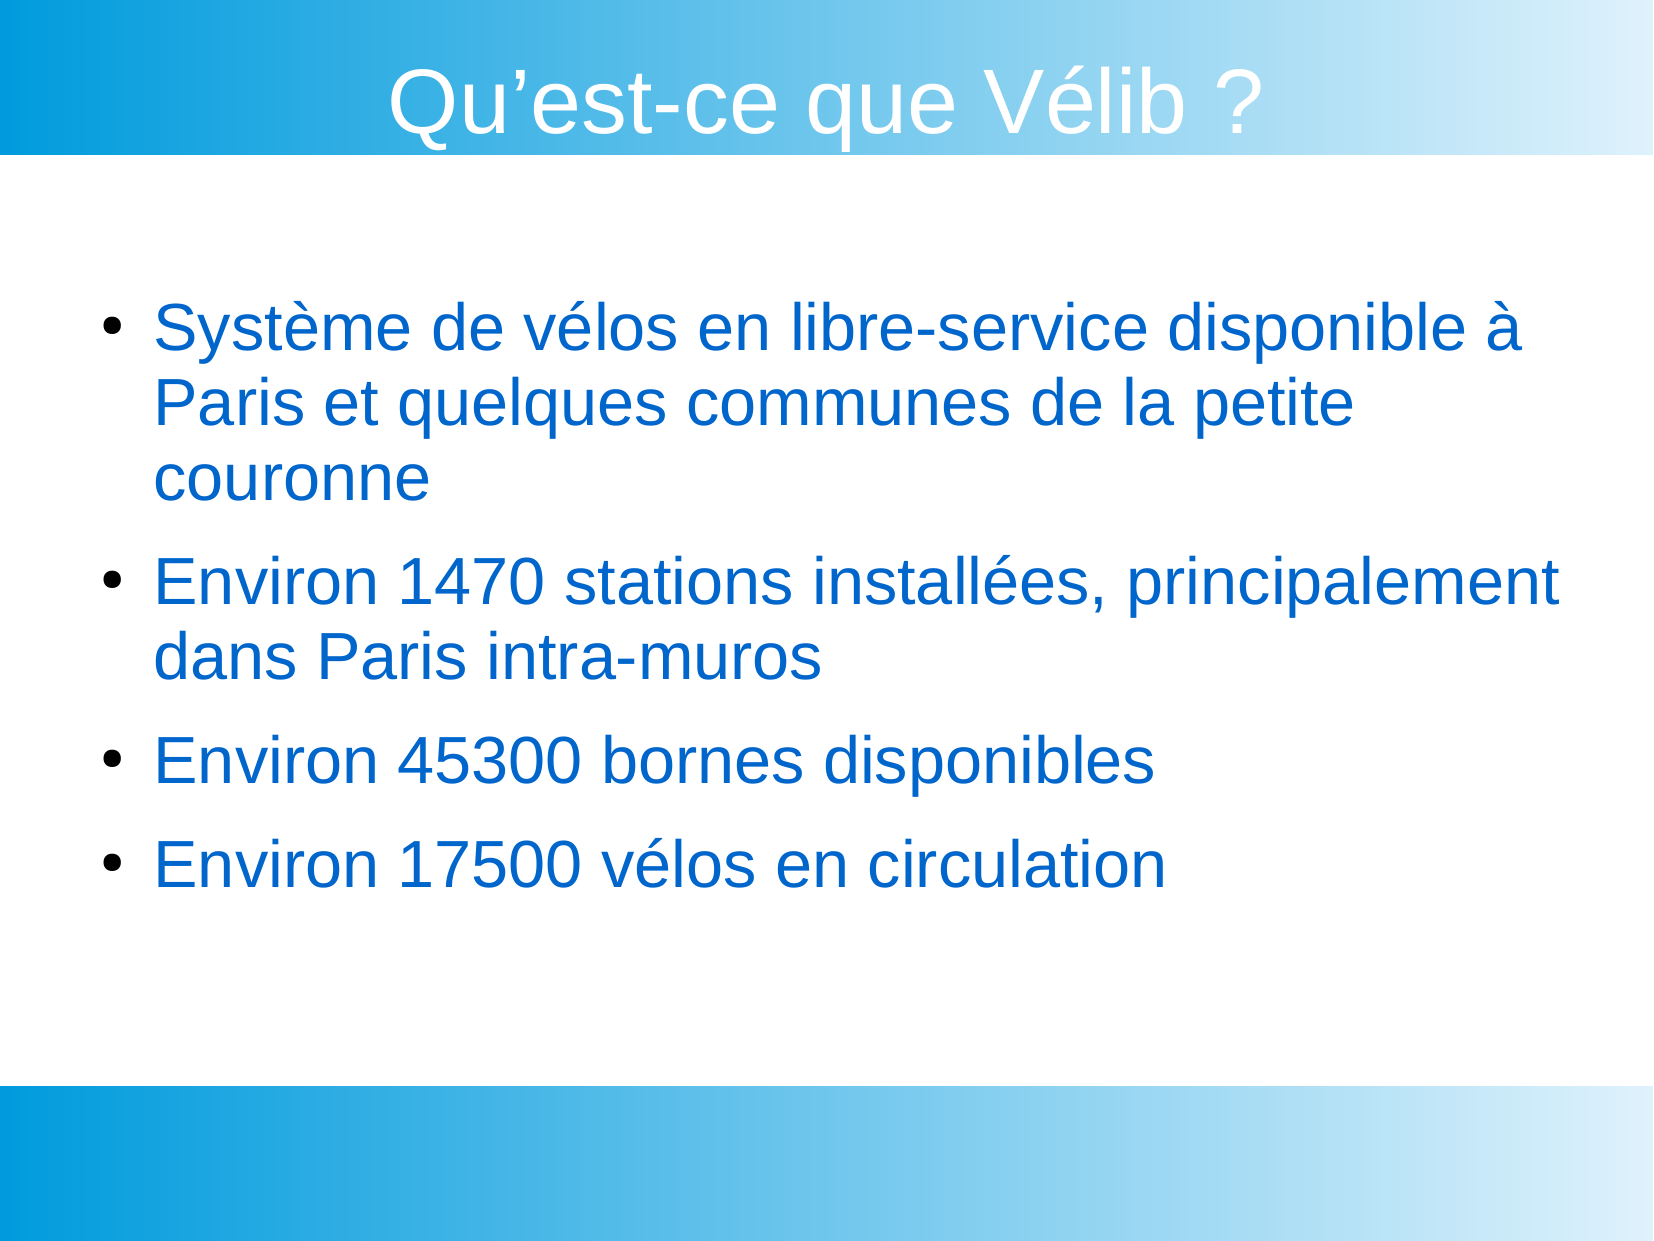

# Qu’est-ce que Vélib ?
Système de vélos en libre-service disponible à Paris et quelques communes de la petite couronne
Environ 1470 stations installées, principalement dans Paris intra-muros
Environ 45300 bornes disponibles
Environ 17500 vélos en circulation